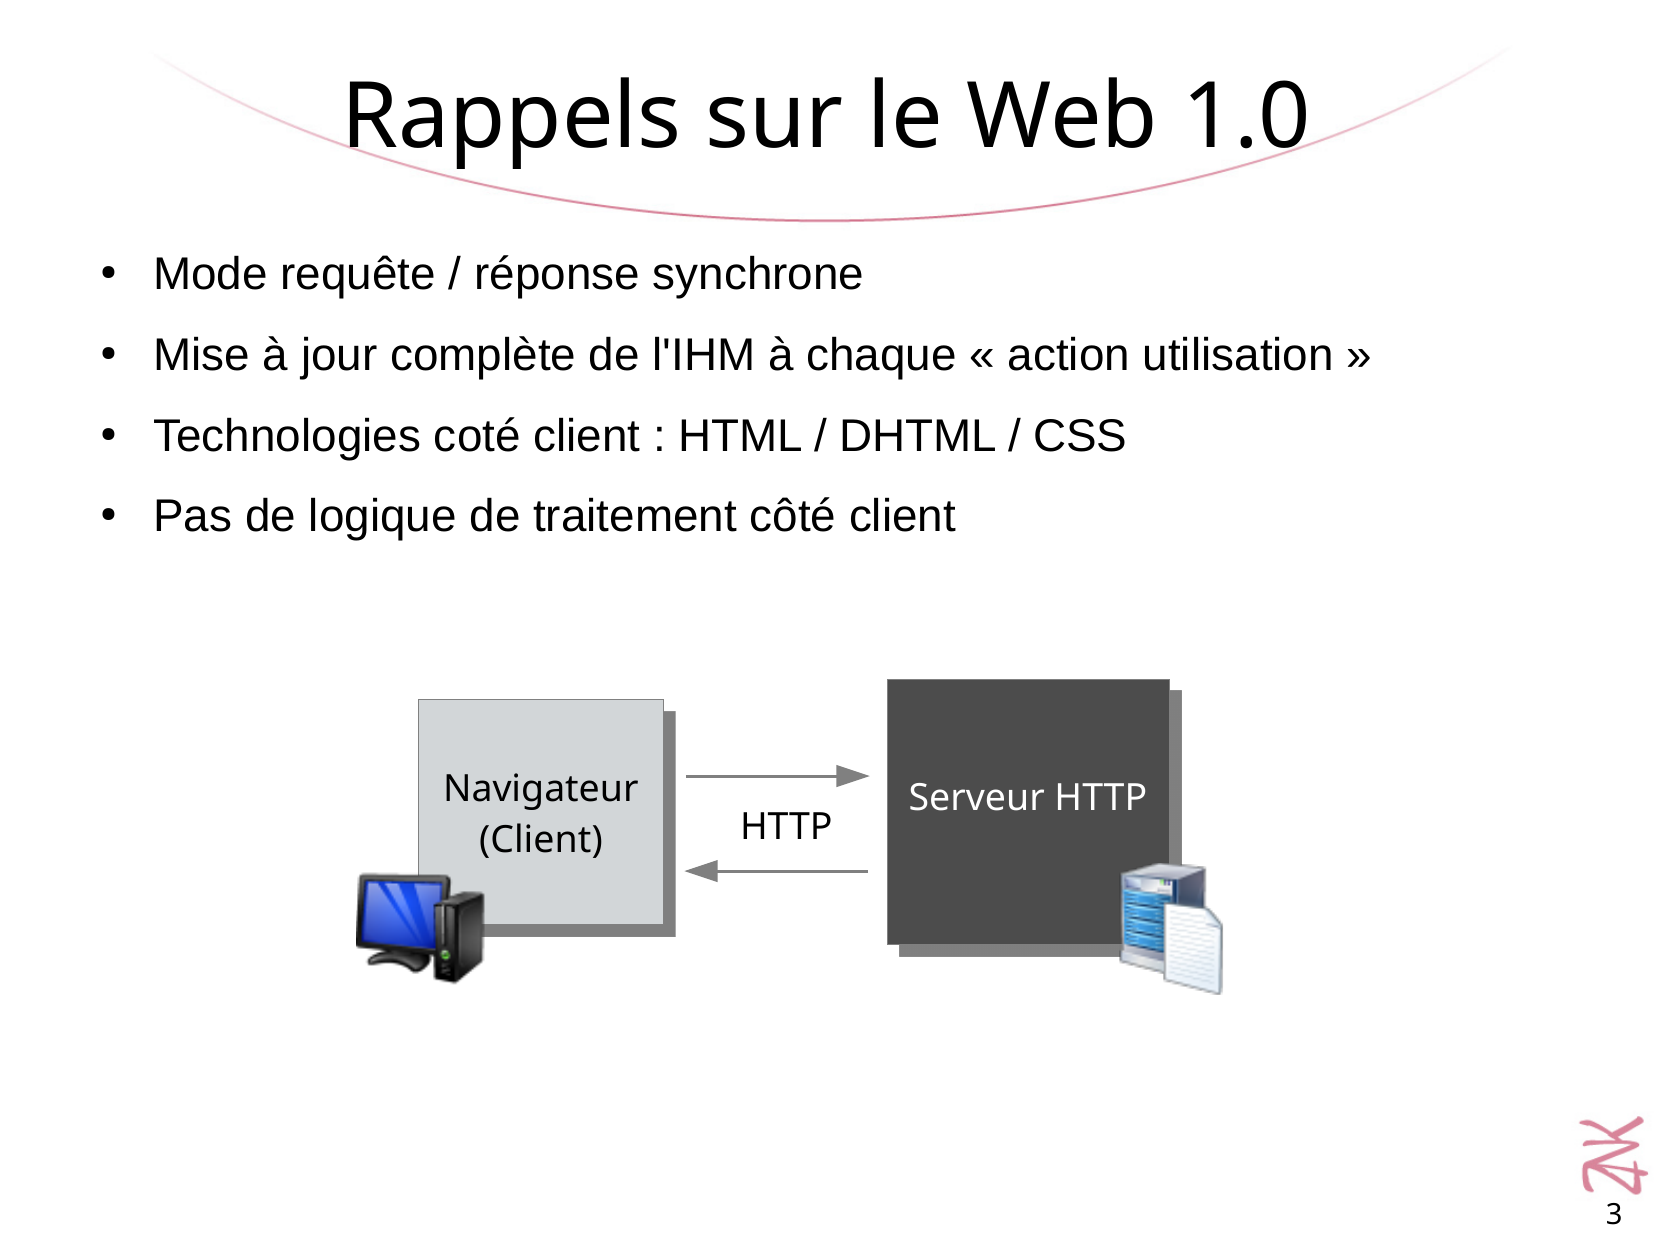

# Rappels sur le Web 1.0
Mode requête / réponse synchrone
Mise à jour complète de l'IHM à chaque « action utilisation »
Technologies coté client : HTML / DHTML / CSS
Pas de logique de traitement côté client
Navigateur
(Client)
Serveur HTTP
HTTP
3